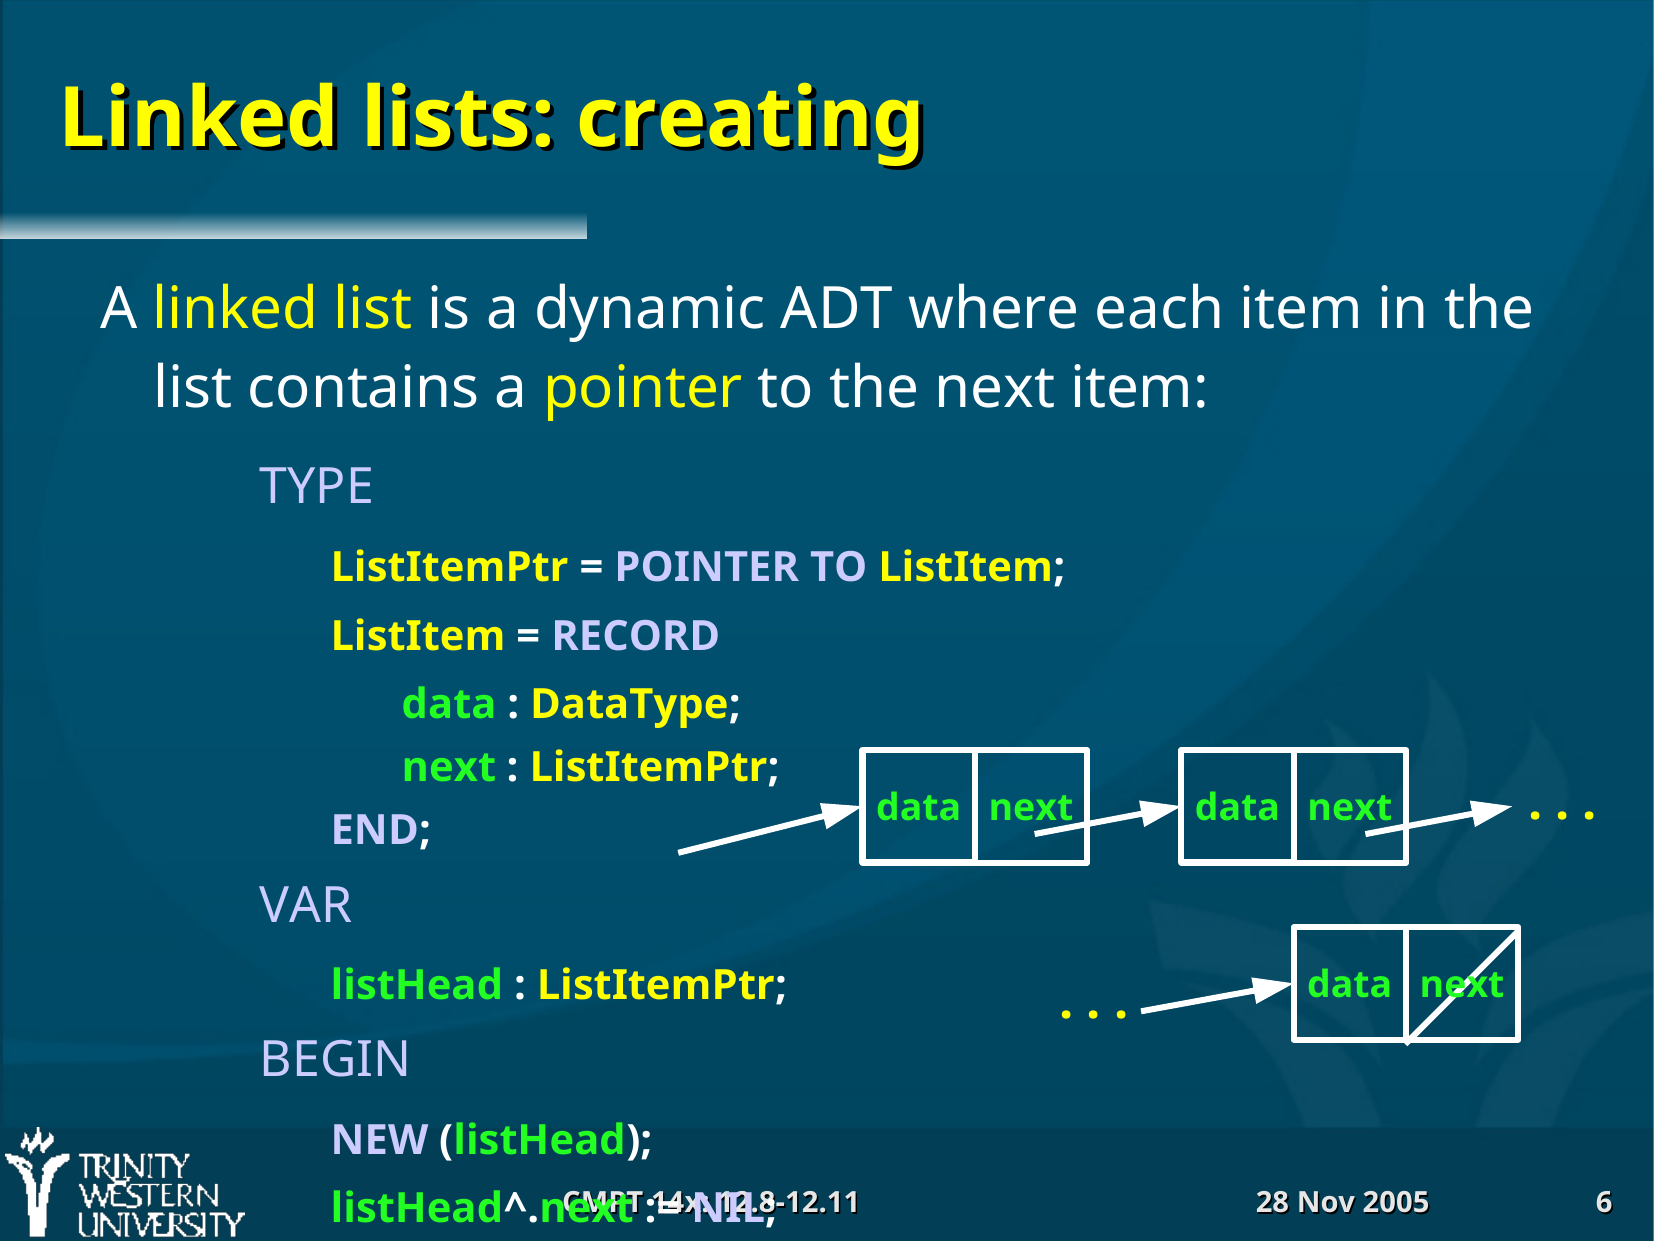

# Linked lists: creating
A linked list is a dynamic ADT where each item in the list contains a pointer to the next item:
TYPE
ListItemPtr = POINTER TO ListItem;
ListItem = RECORD
data : DataType;
next : ListItemPtr;
END;
VAR
listHead : ListItemPtr;
BEGIN
NEW (listHead);
listHead^.next := NIL;
data
data
next
next
. . .
data
next
. . .
CMPT 14x: 12.8-12.11
28 Nov 2005
6